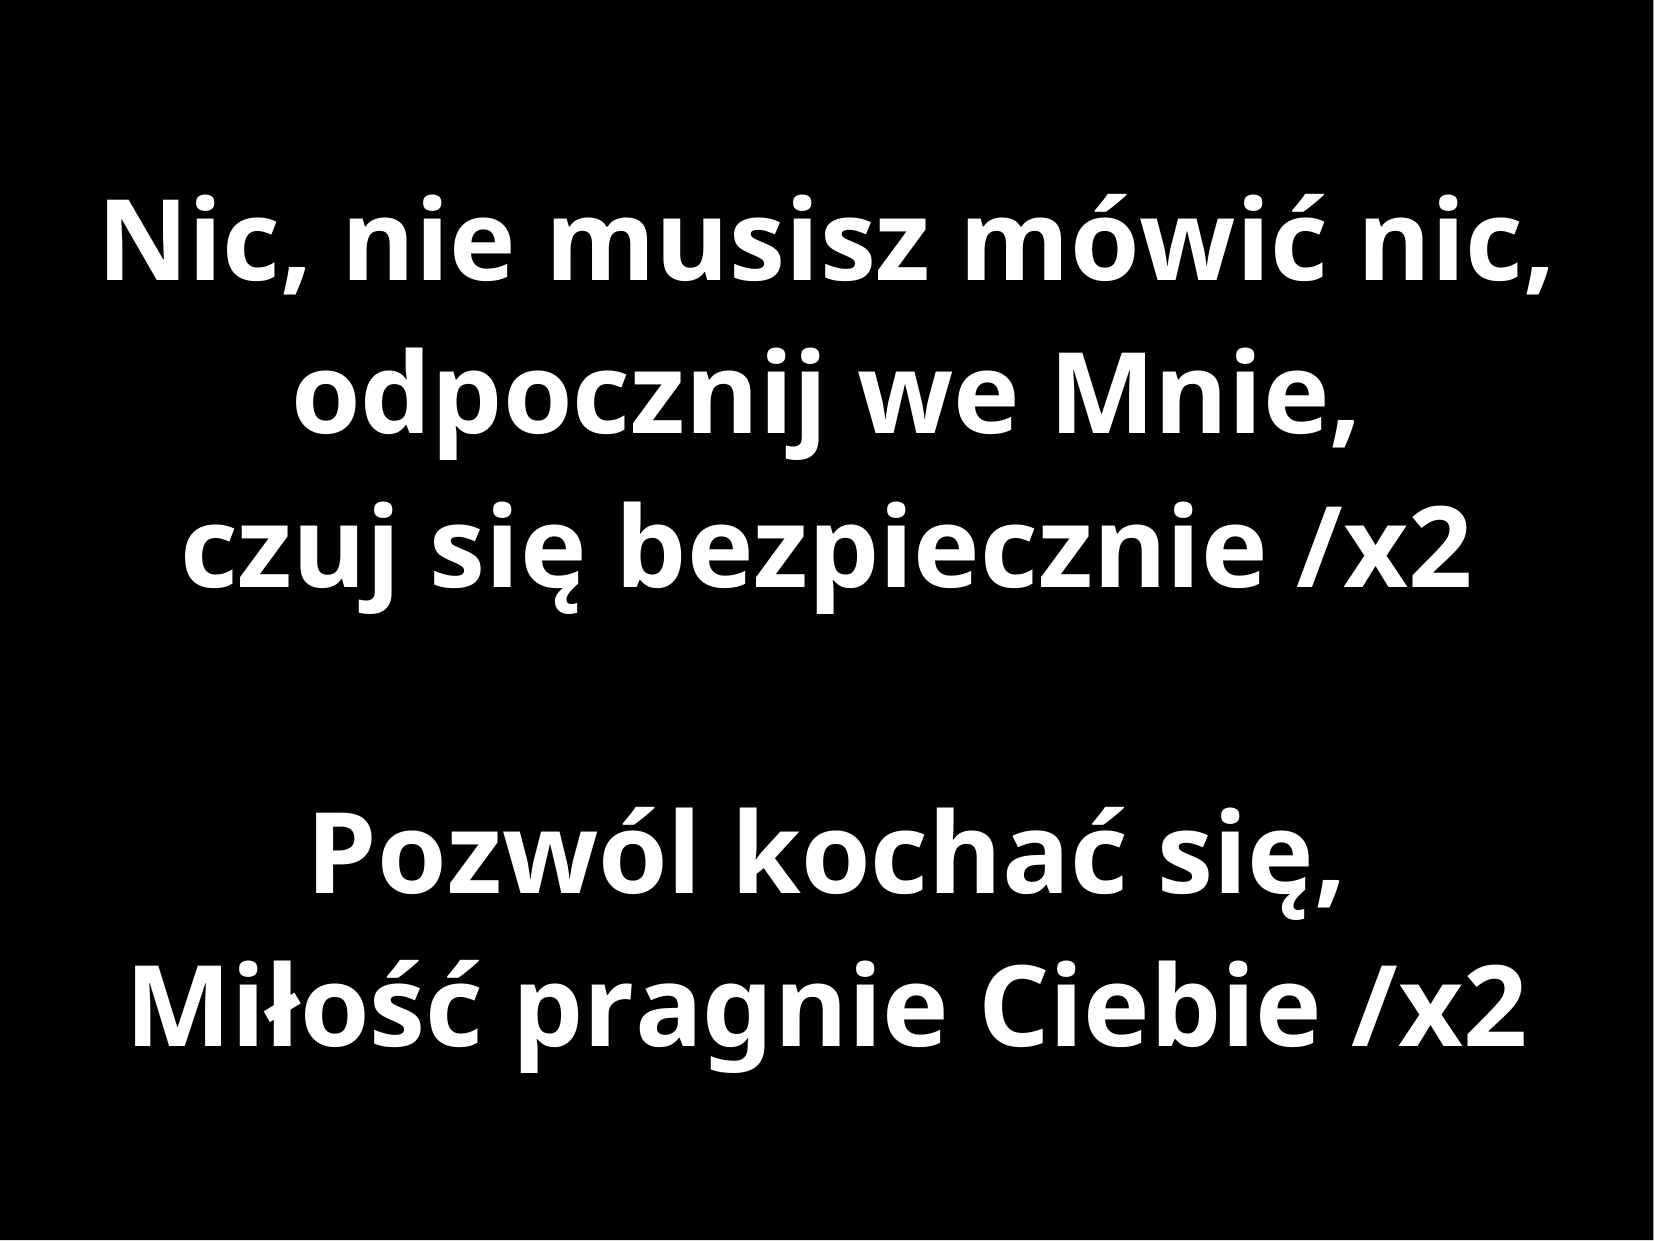

# Nic, nie musisz mówić nic, odpocznij we Mnie, czuj się bezpiecznie /x2 Pozwól kochać się, Miłość pragnie Ciebie /x2